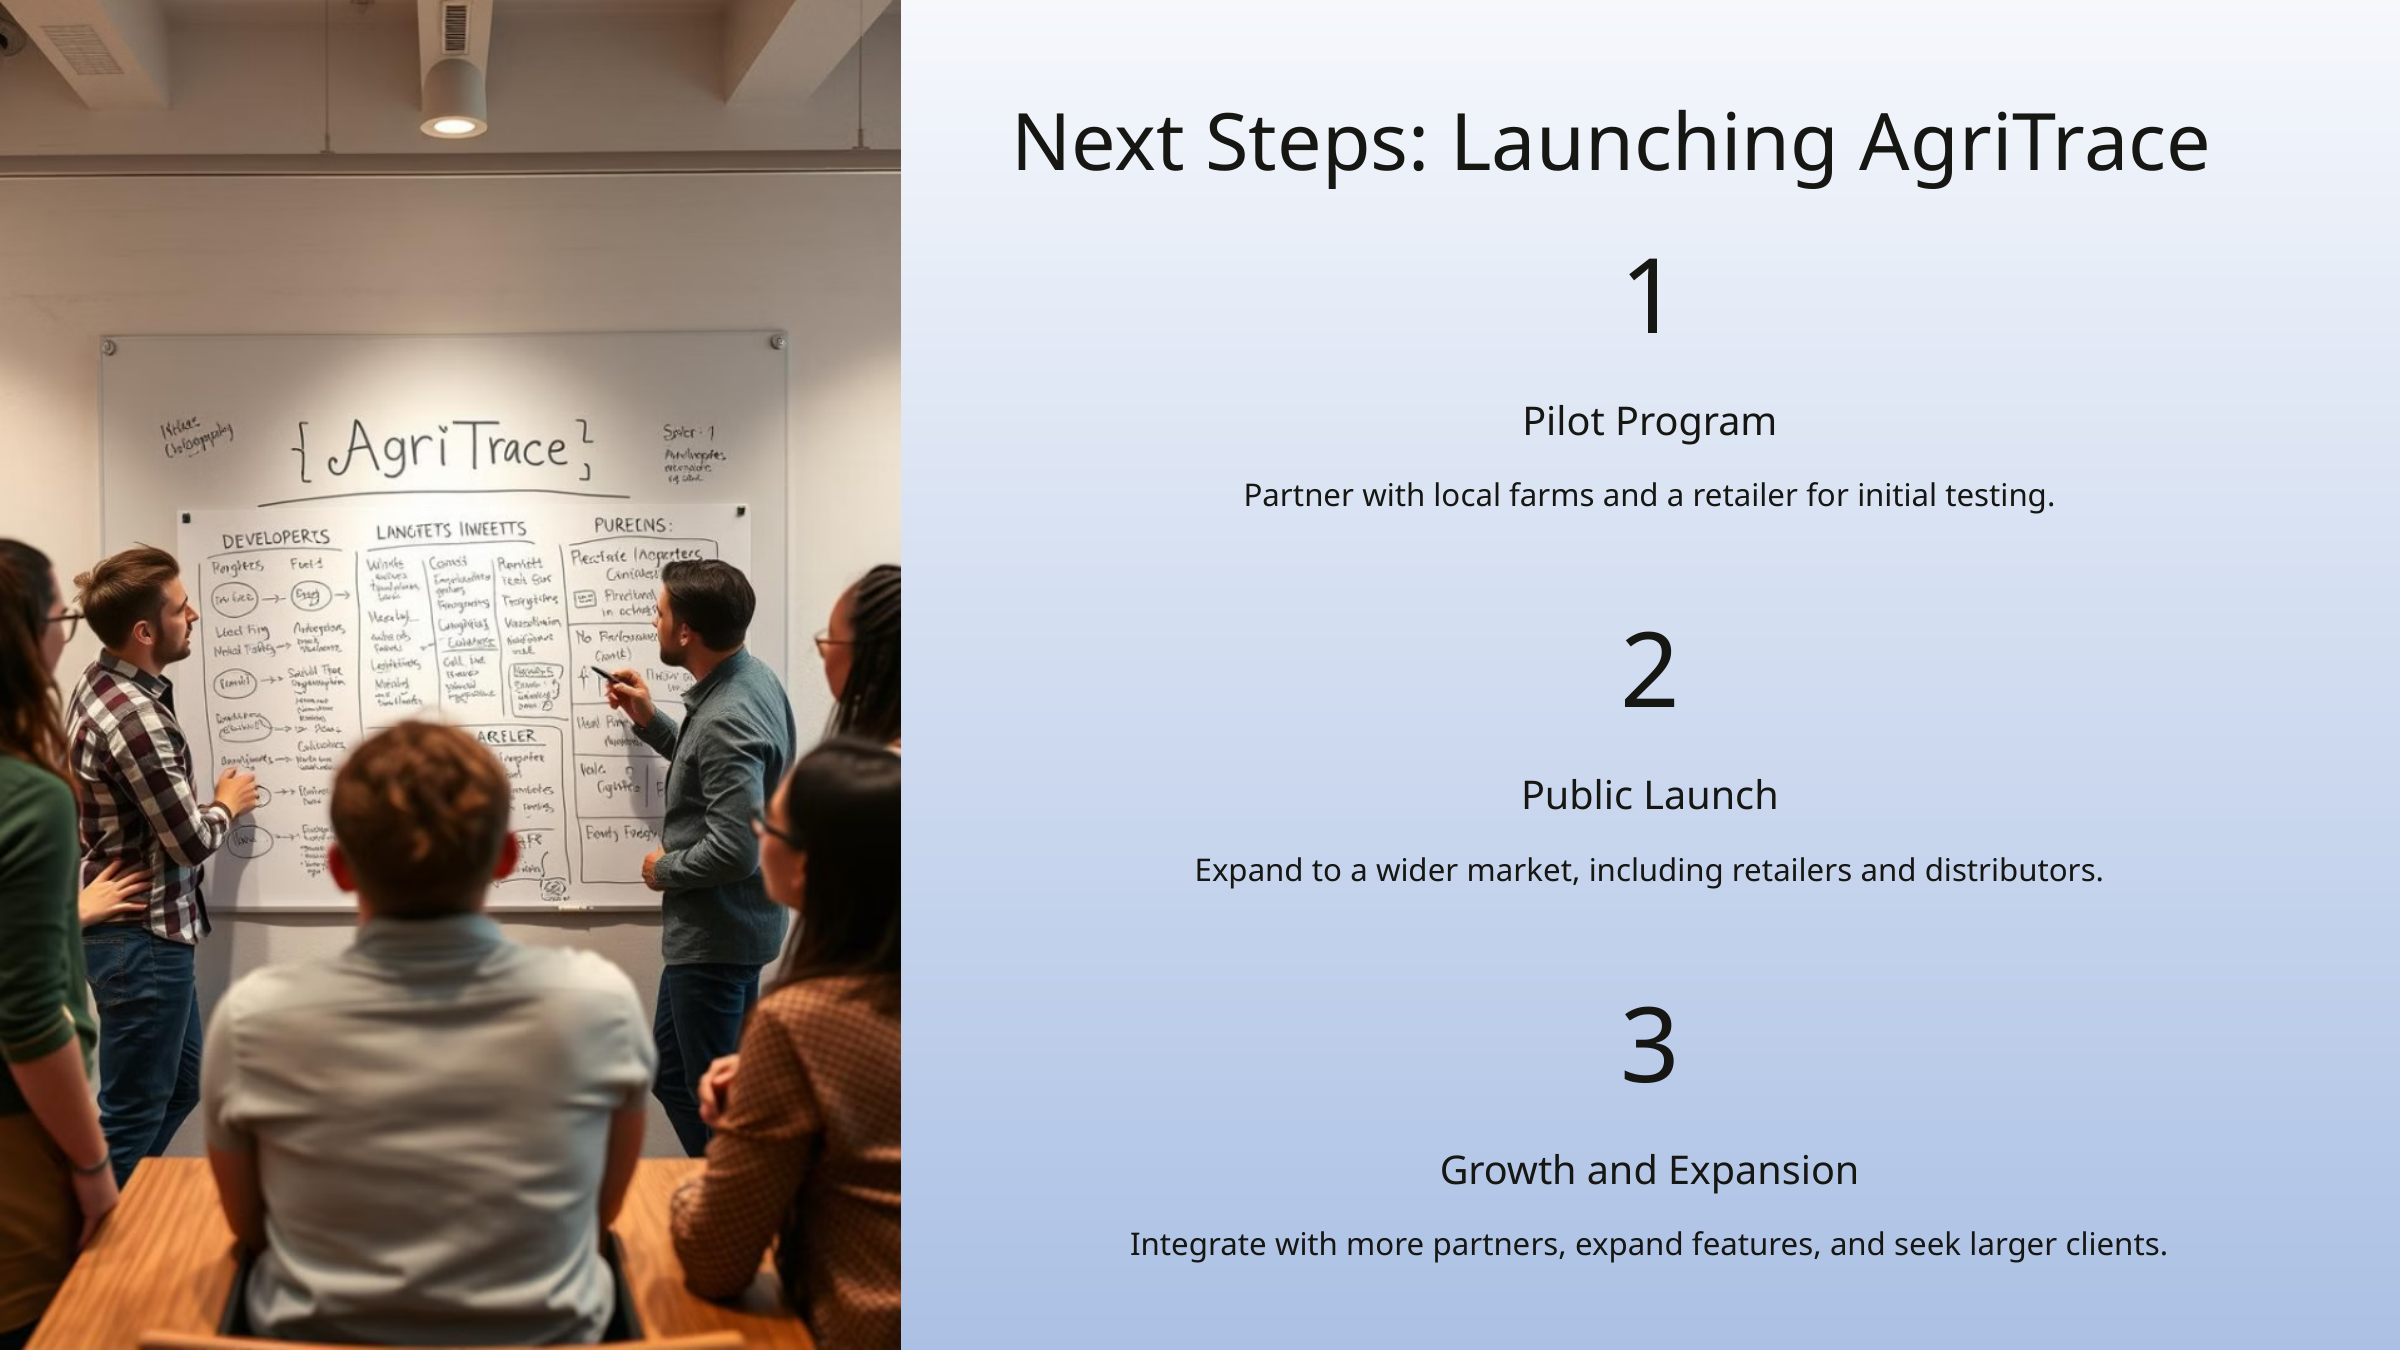

Next Steps: Launching AgriTrace
1
Pilot Program
Partner with local farms and a retailer for initial testing.
2
Public Launch
Expand to a wider market, including retailers and distributors.
3
Growth and Expansion
Integrate with more partners, expand features, and seek larger clients.